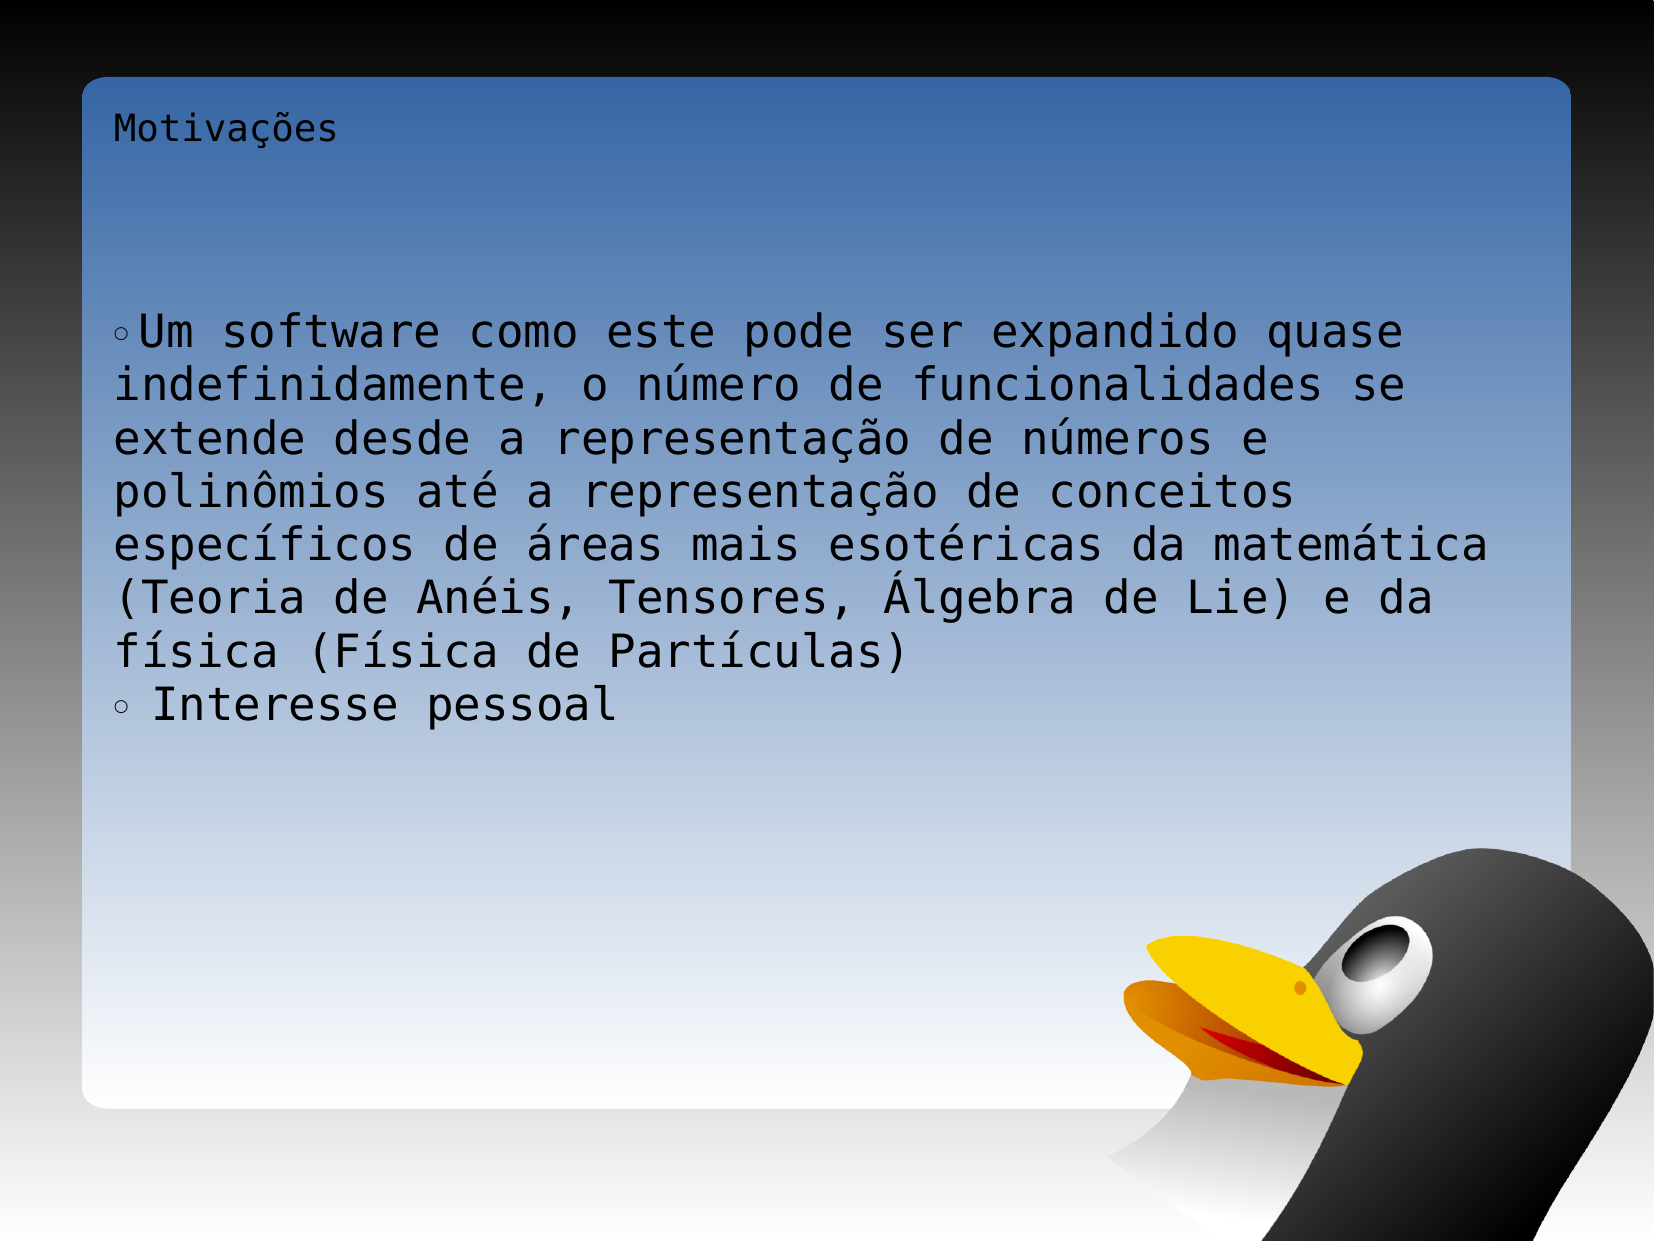

Motivações
 Um software como este pode ser expandido quase indefinidamente, o número de funcionalidades se extende desde a representação de números e polinômios até a representação de conceitos específicos de áreas mais esotéricas da matemática (Teoria de Anéis, Tensores, Álgebra de Lie) e da física (Física de Partículas)
 Interesse pessoal